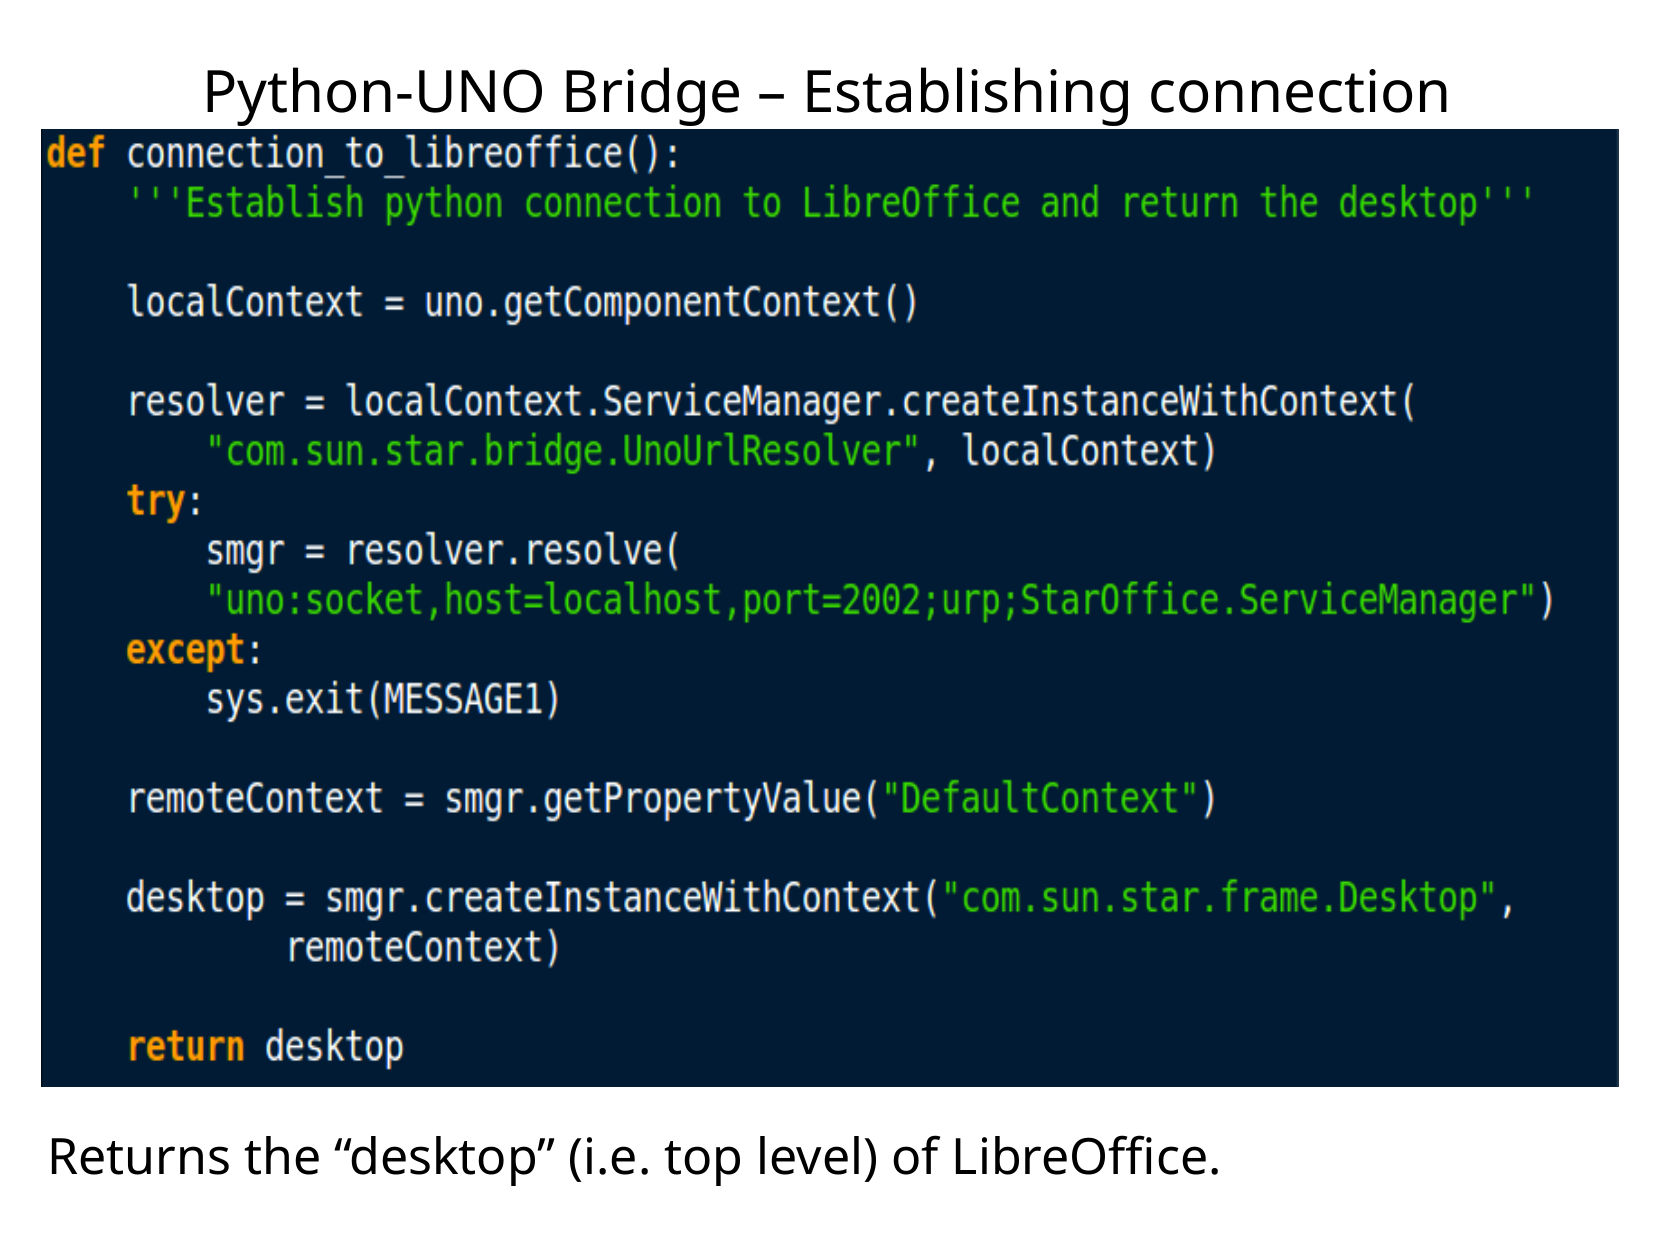

# Python-UNO Bridge – Establishing connection
Returns the “desktop” (i.e. top level) of LibreOffice.